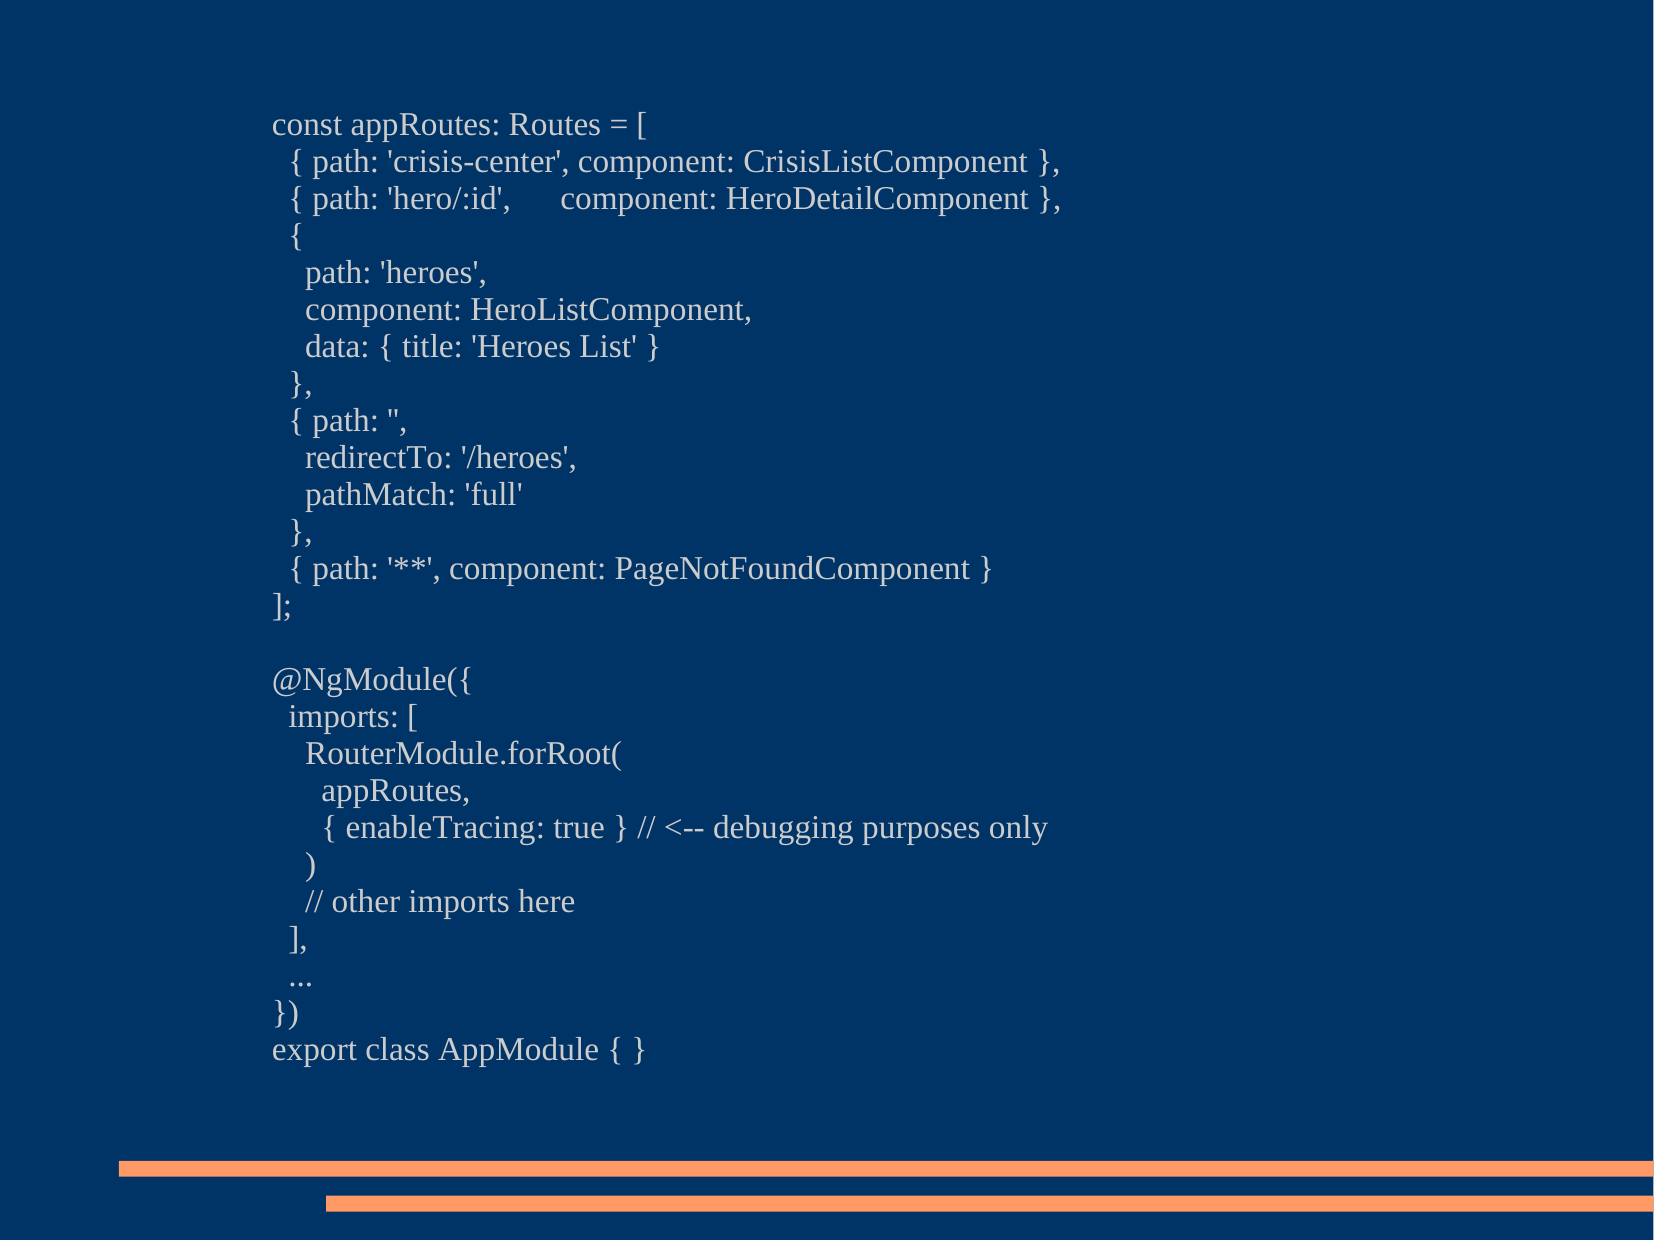

# const appRoutes: Routes = [
 { path: 'crisis-center', component: CrisisListComponent },
 { path: 'hero/:id', component: HeroDetailComponent },
 {
 path: 'heroes',
 component: HeroListComponent,
 data: { title: 'Heroes List' }
 },
 { path: '',
 redirectTo: '/heroes',
 pathMatch: 'full'
 },
 { path: '**', component: PageNotFoundComponent }
];
@NgModule({
 imports: [
 RouterModule.forRoot(
 appRoutes,
 { enableTracing: true } // <-- debugging purposes only
 )
 // other imports here
 ],
 ...
})
export class AppModule { }